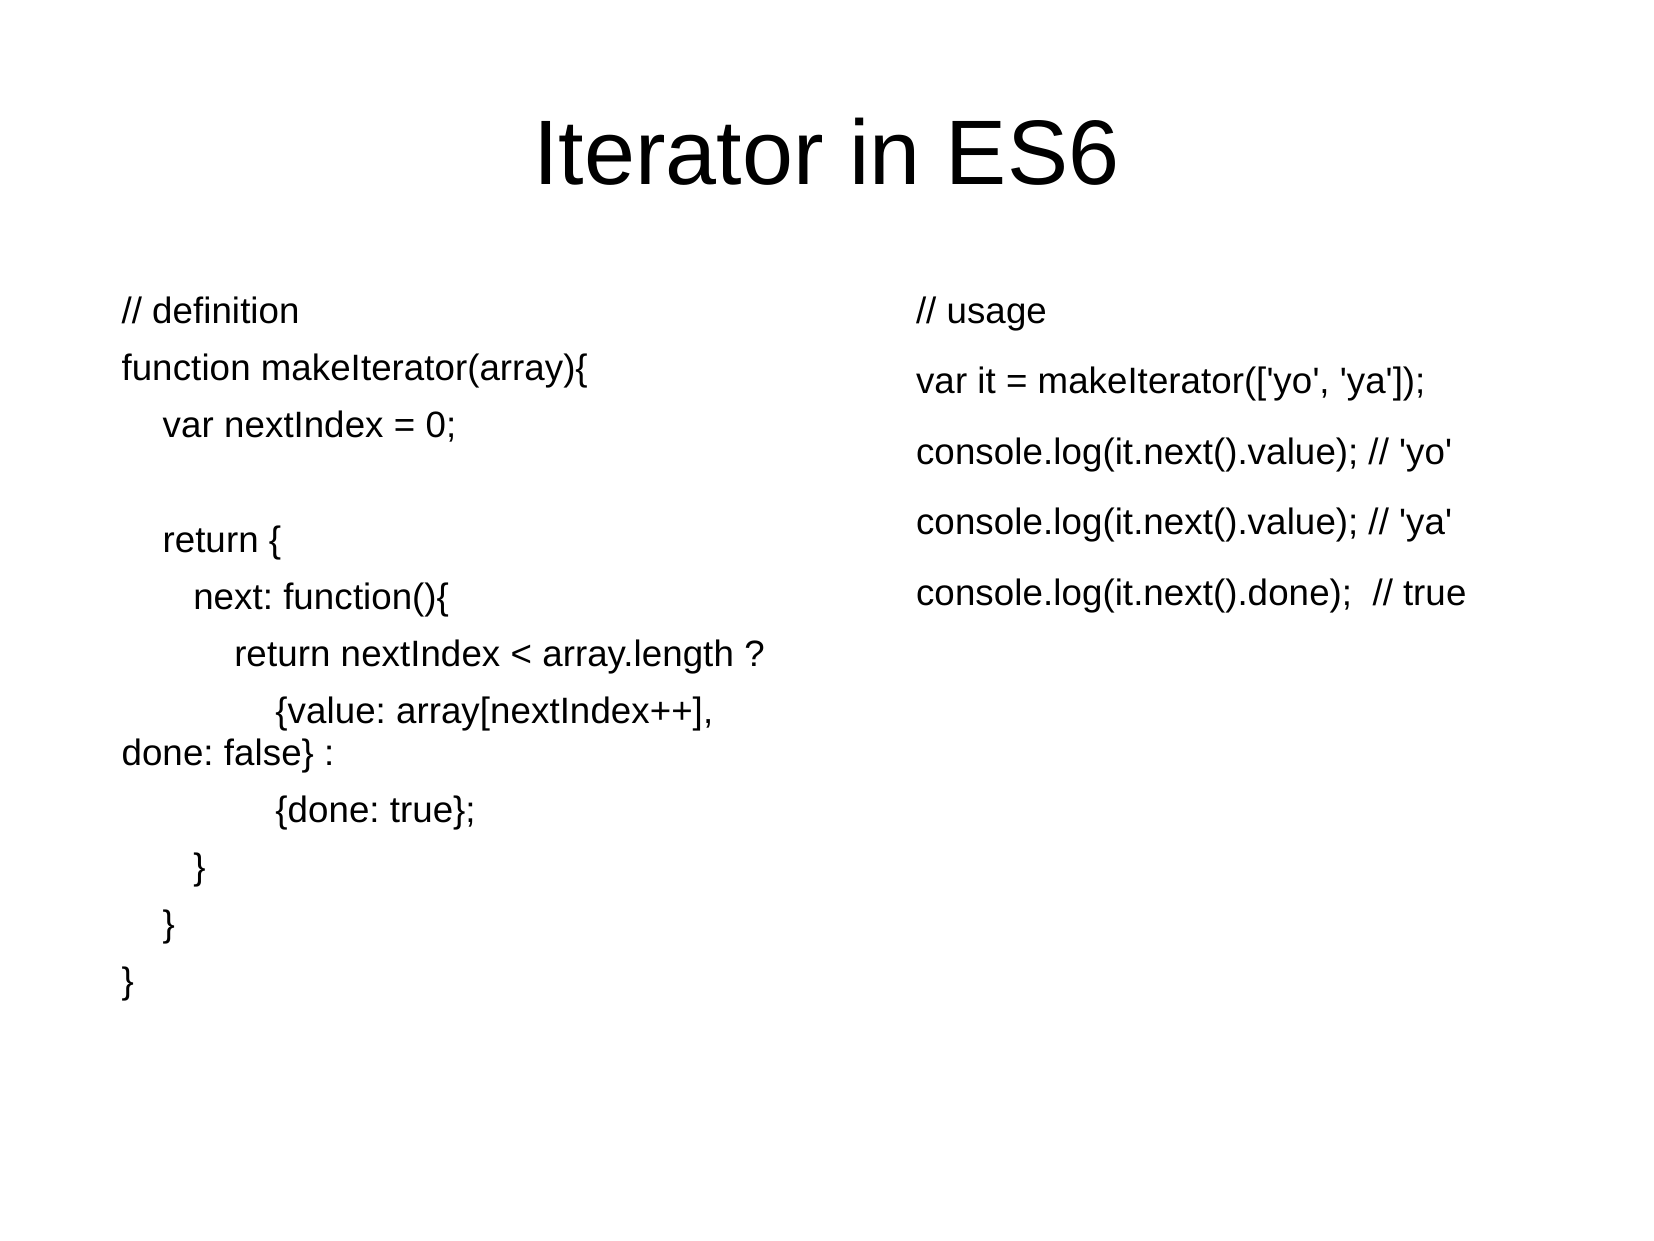

# Iterator in ES6
// definition
function makeIterator(array){
 var nextIndex = 0;
 return {
 next: function(){
 return nextIndex < array.length ?
 {value: array[nextIndex++], done: false} :
 {done: true};
 }
 }
}
// usage
var it = makeIterator(['yo', 'ya']);
console.log(it.next().value); // 'yo'
console.log(it.next().value); // 'ya'
console.log(it.next().done); // true